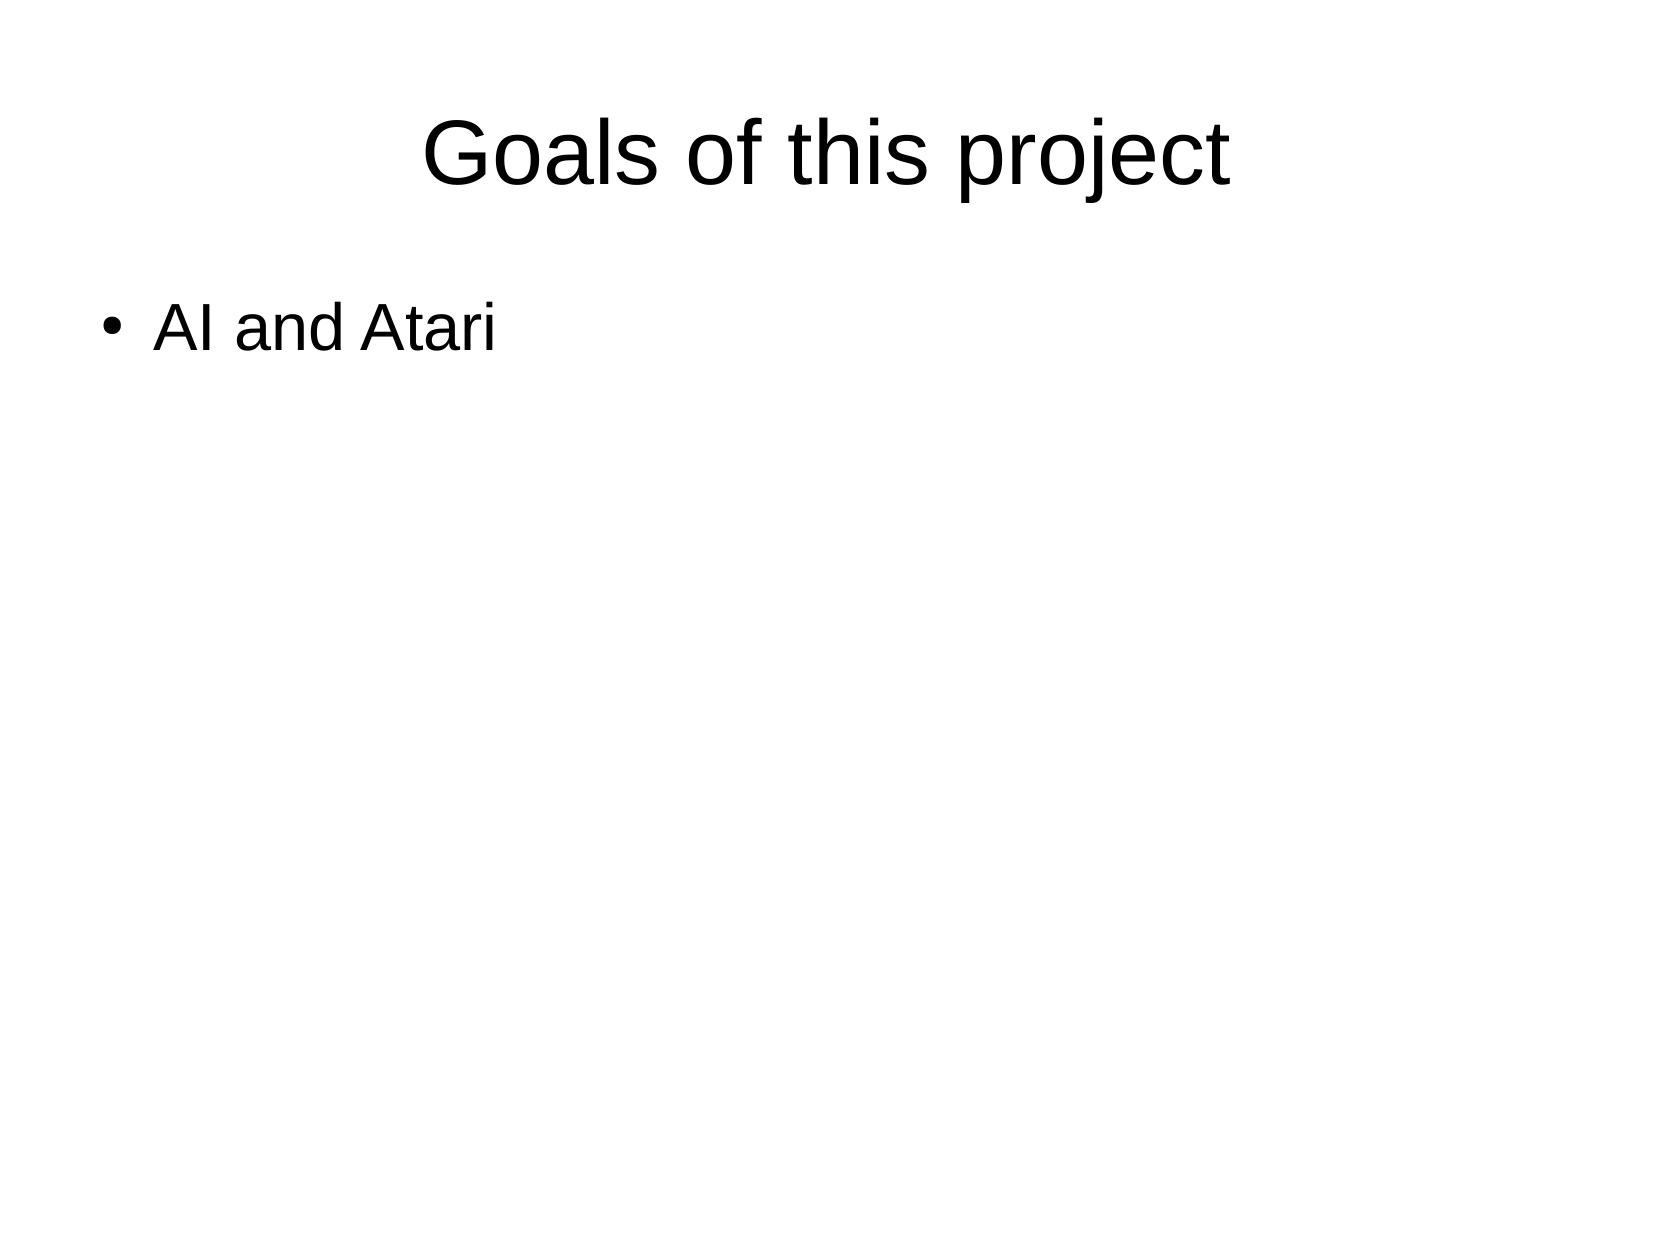

# Goals of this project
AI and Atari